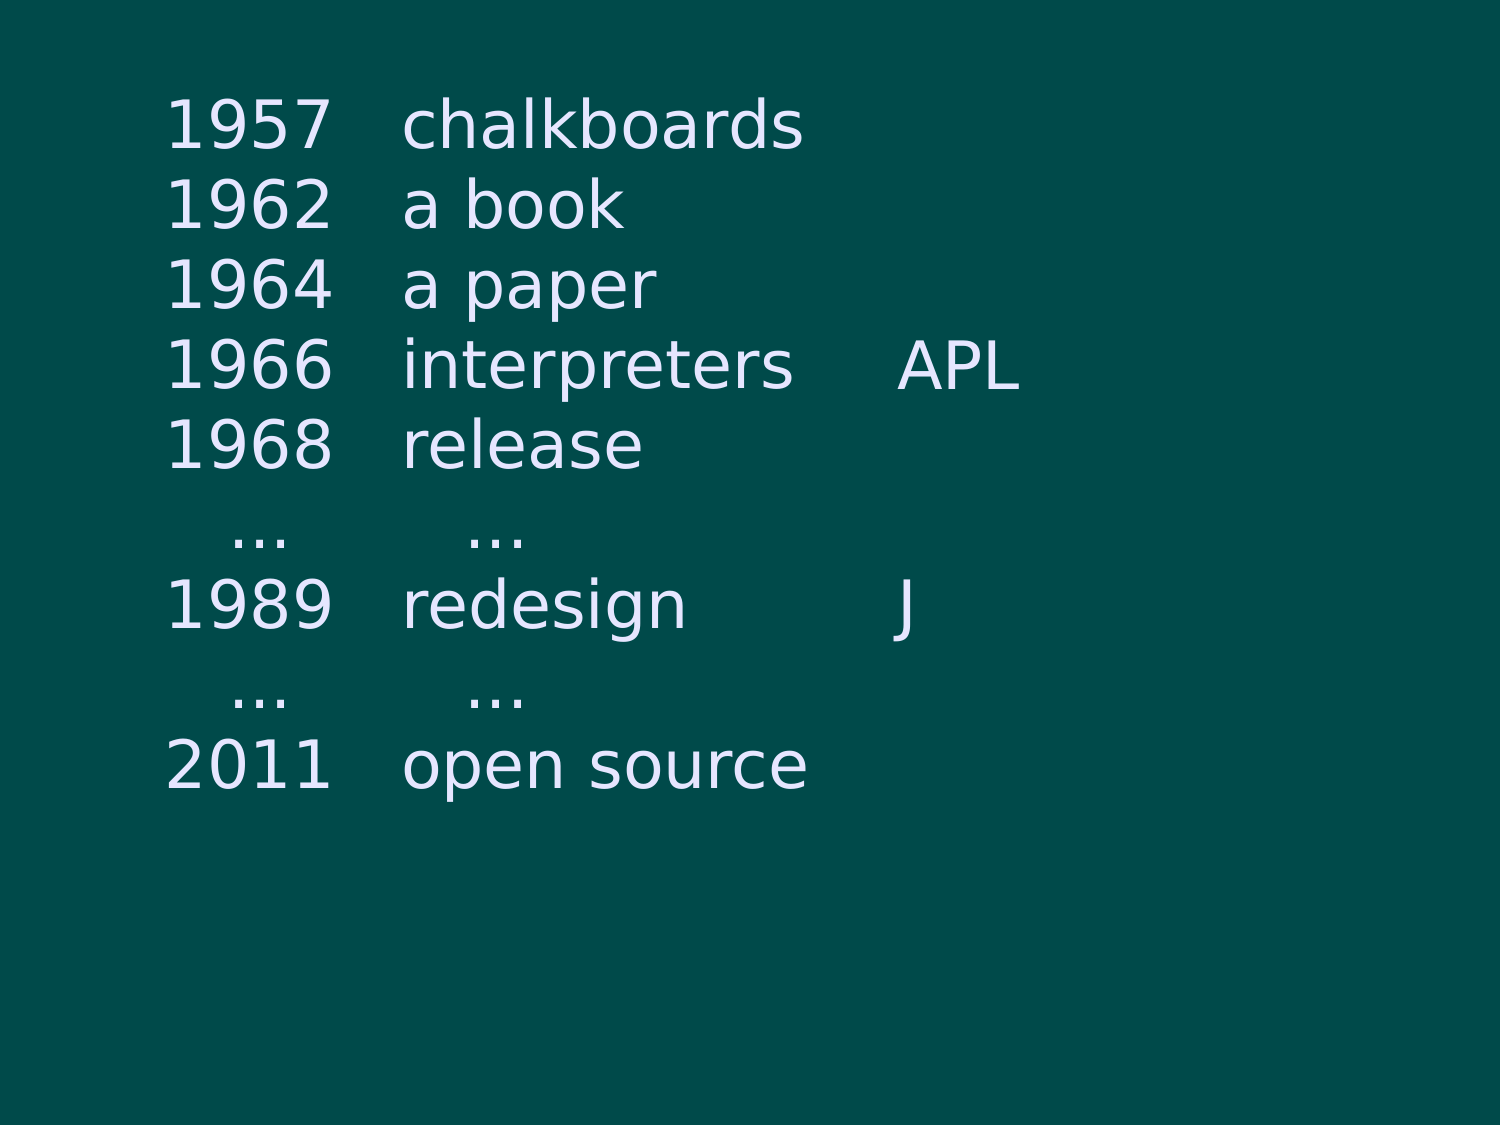

1957
1962
1964
1966
1968
 ...
1989
 ...
2011
chalkboards
a book
a paper
interpreters
release
 ...
redesign
 ...
open source
APL
J